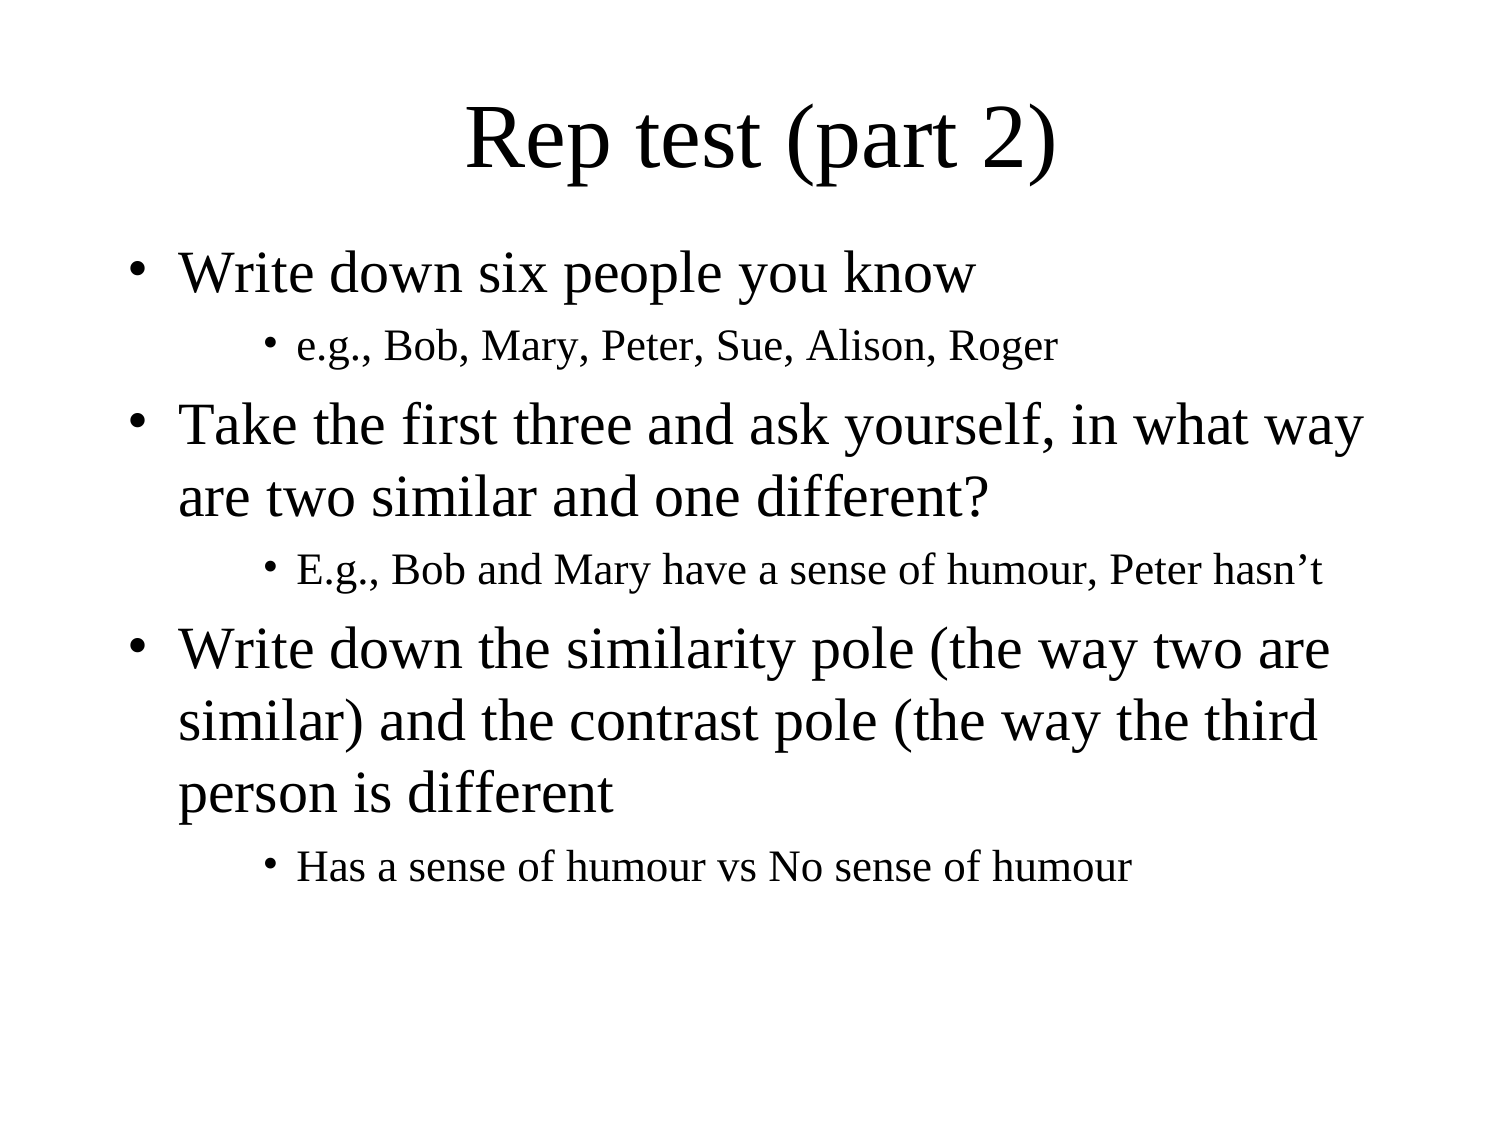

# Rep test (part 2)
Write down six people you know
e.g., Bob, Mary, Peter, Sue, Alison, Roger
Take the first three and ask yourself, in what way are two similar and one different?
E.g., Bob and Mary have a sense of humour, Peter hasn’t
Write down the similarity pole (the way two are similar) and the contrast pole (the way the third person is different
Has a sense of humour vs No sense of humour